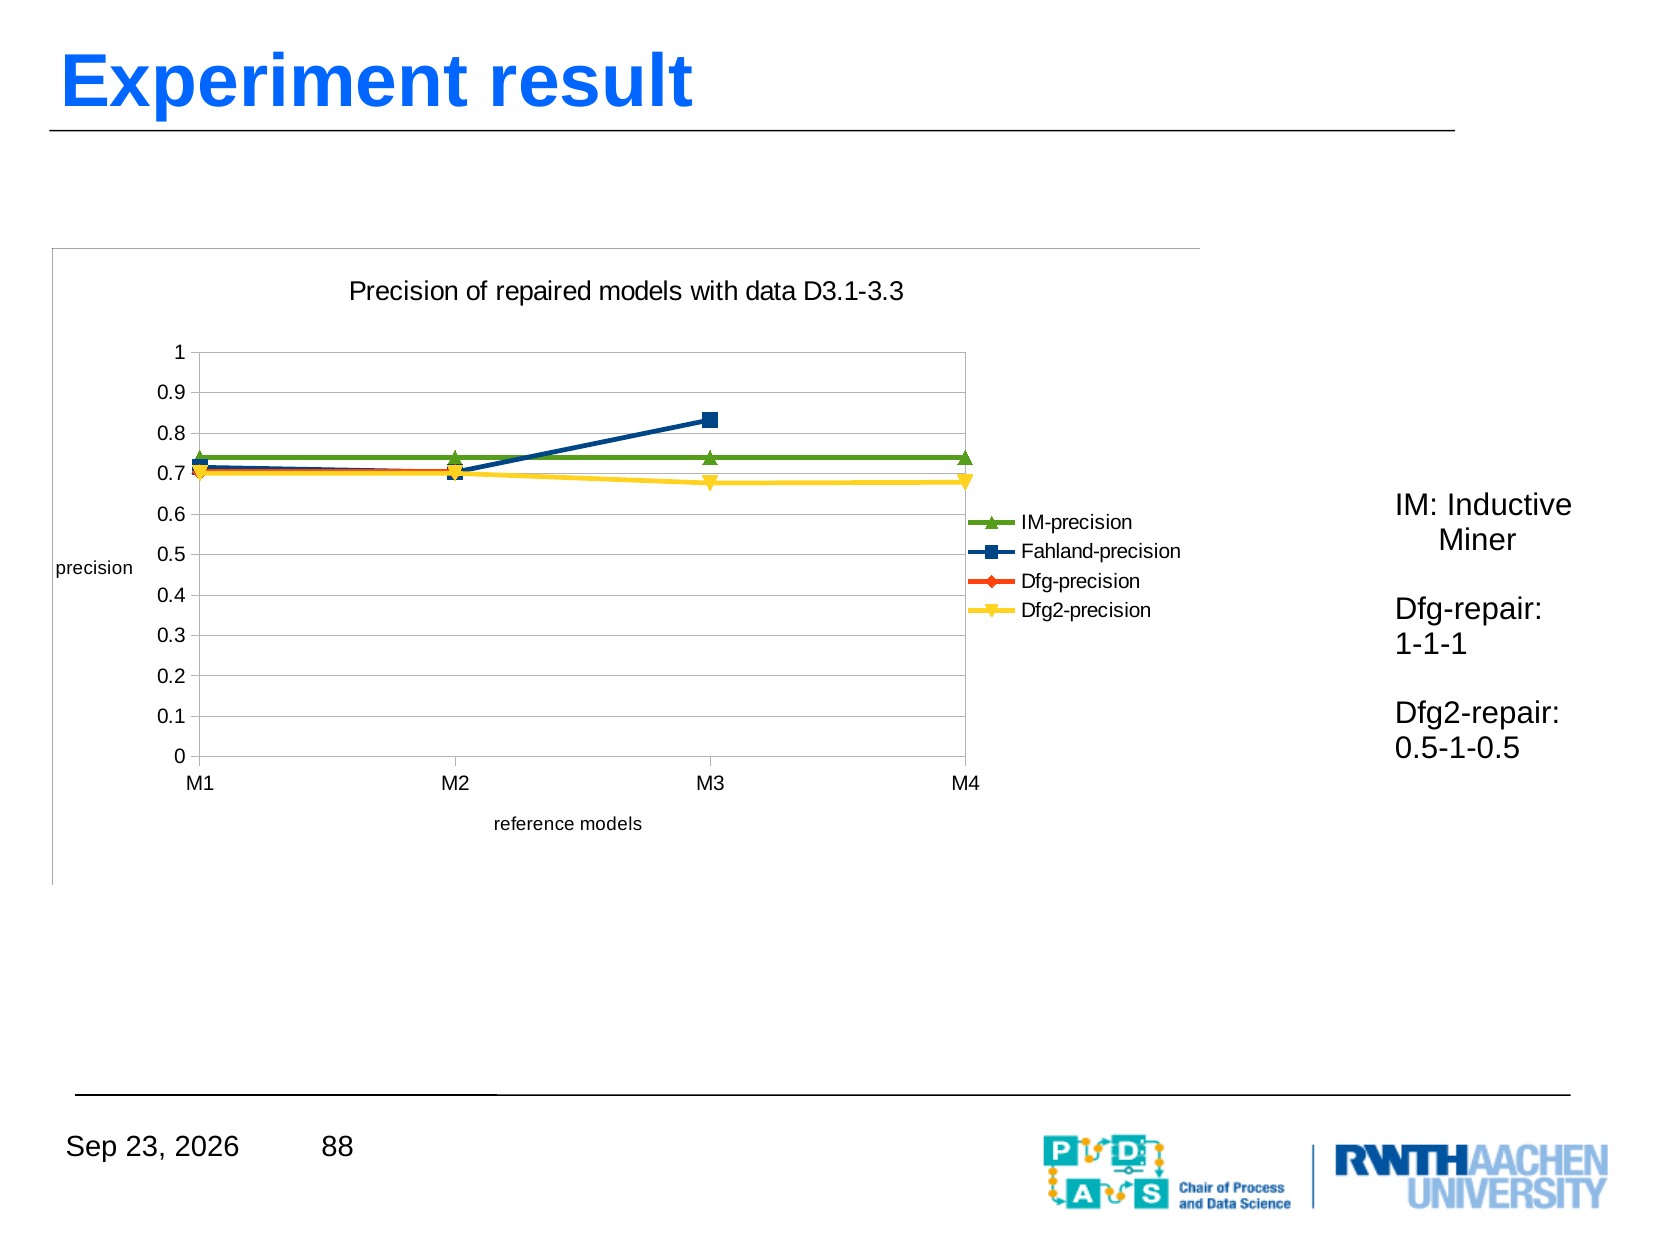

# Experiment result
### Chart: Precision of repaired models with data D3.1-3.3
| Category | IM-precision | Fahland-precision | Dfg-precision | Dfg2-precision |
|---|---|---|---|---|
| M1 | 0.74 | 0.716 | 0.705 | 0.701 |
| M2 | 0.74 | 0.704 | 0.705 | 0.701 |
| M3 | 0.74 | 0.833 | None | 0.677 |
| M4 | 0.74 | None | None | 0.679 |IM: Inductive Miner
Dfg-repair:
1-1-1
Dfg2-repair:
0.5-1-0.5